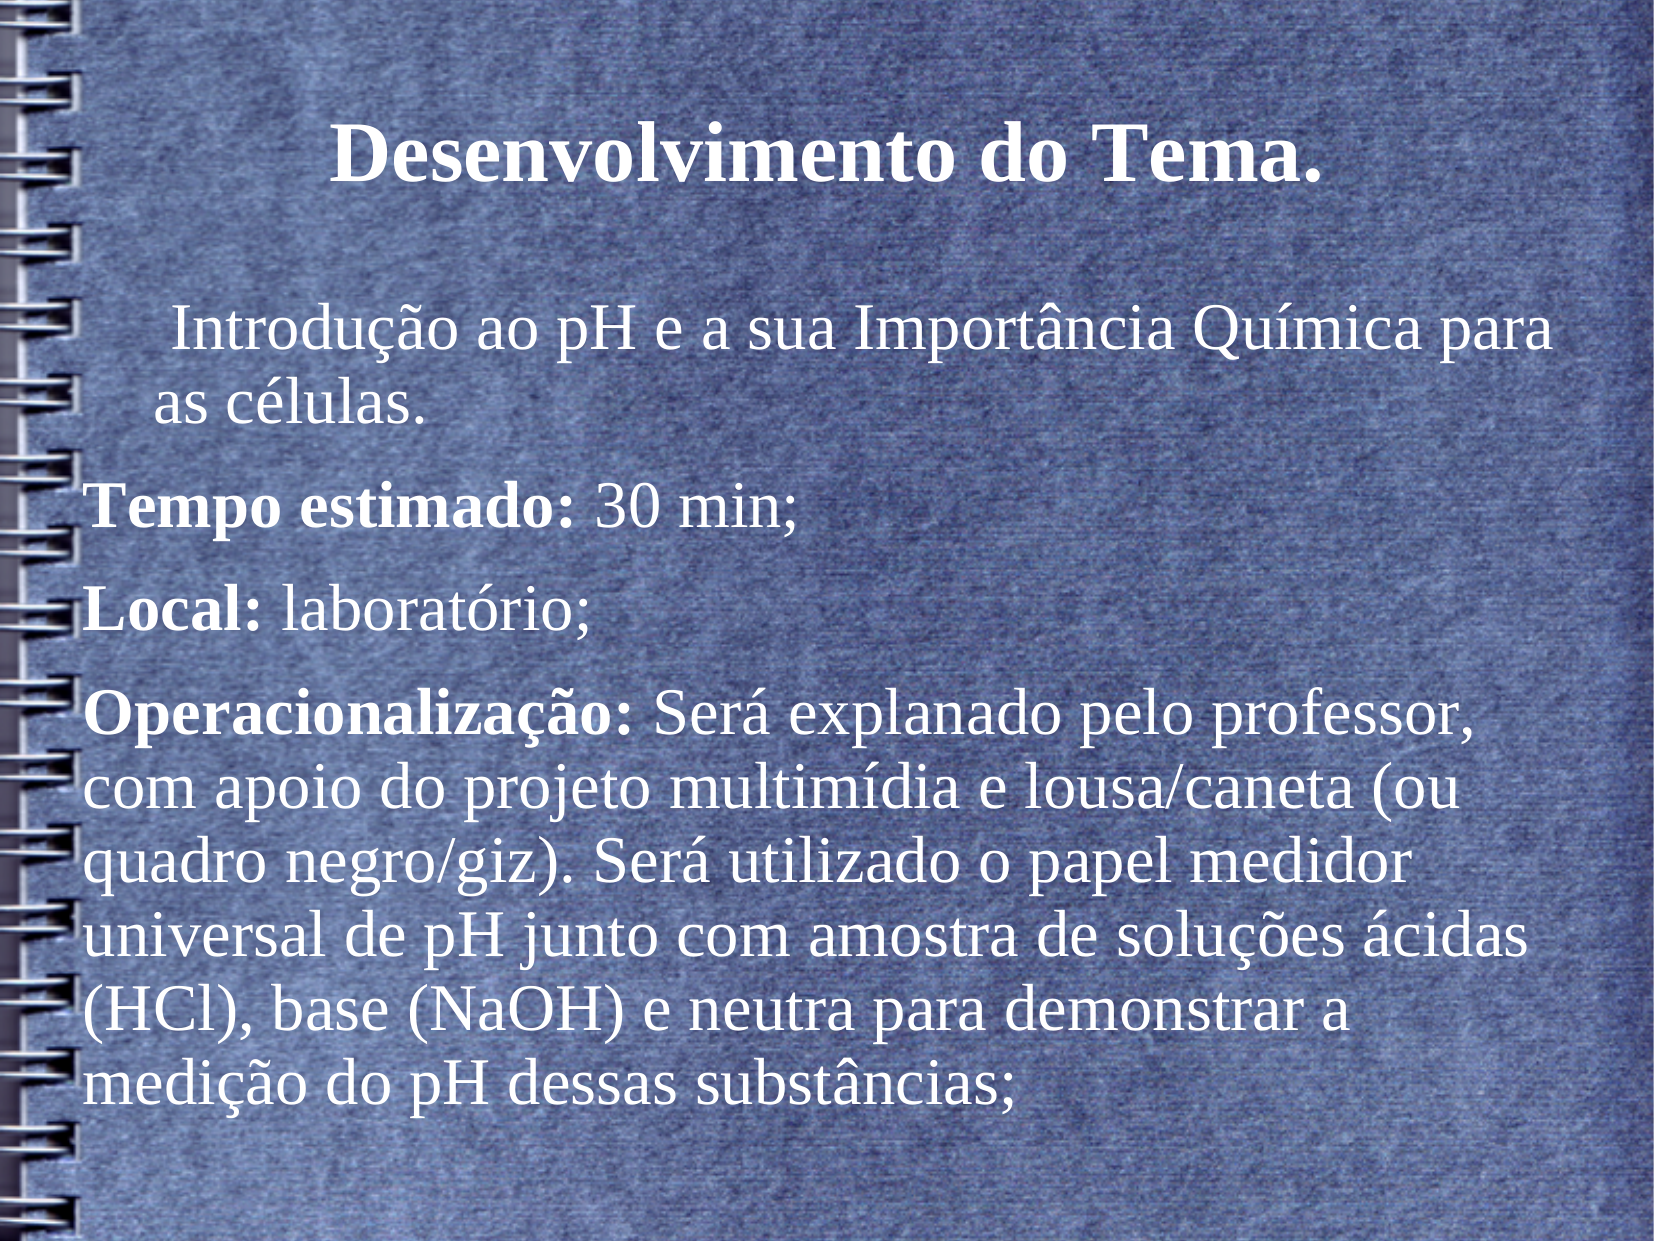

# Desenvolvimento do Tema.
 Introdução ao pH e a sua Importância Química para as células.
Tempo estimado: 30 min;
Local: laboratório;
Operacionalização: Será explanado pelo professor, com apoio do projeto multimídia e lousa/caneta (ou quadro negro/giz). Será utilizado o papel medidor universal de pH junto com amostra de soluções ácidas (HCl), base (NaOH) e neutra para demonstrar a medição do pH dessas substâncias;